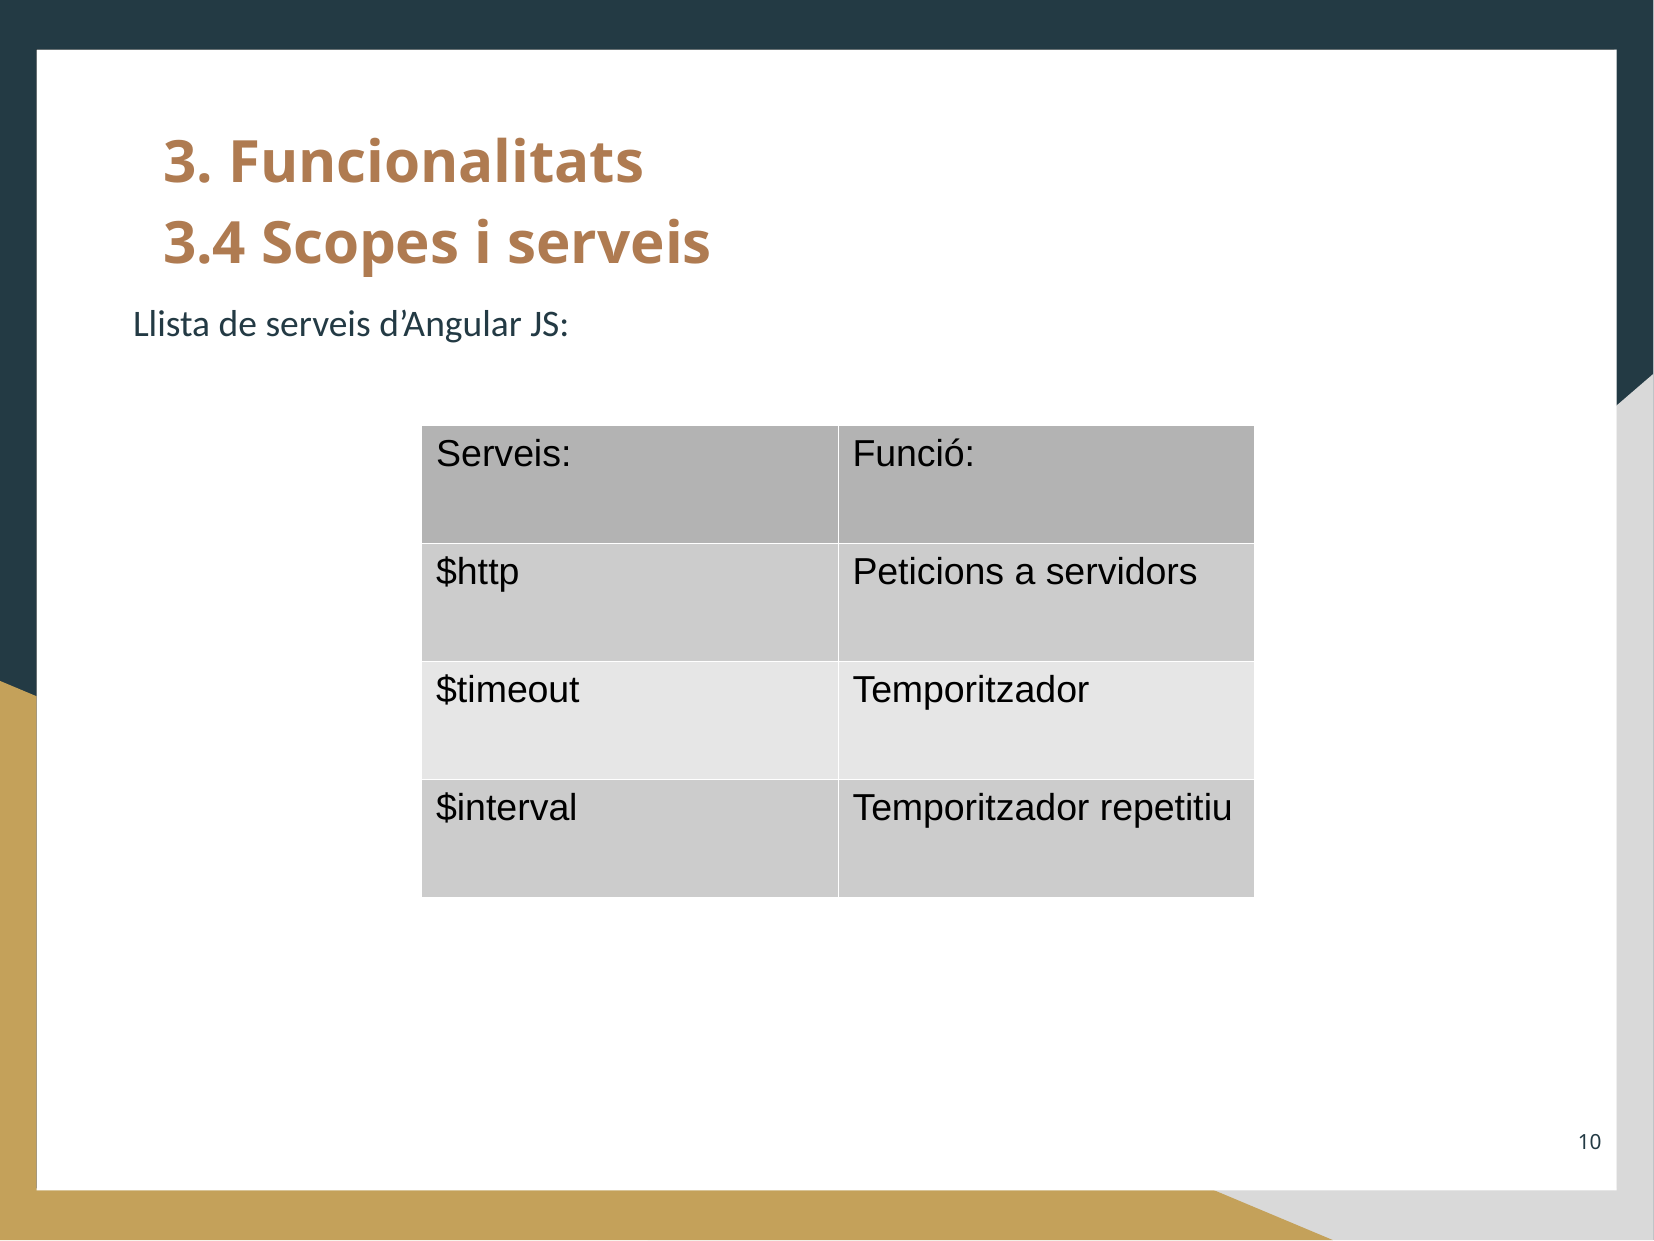

# 3. Funcionalitats 3.4 Scopes i serveis
Llista de serveis d’Angular JS:
| Serveis: | Funció: |
| --- | --- |
| $http | Peticions a servidors |
| $timeout | Temporitzador |
| $interval | Temporitzador repetitiu |